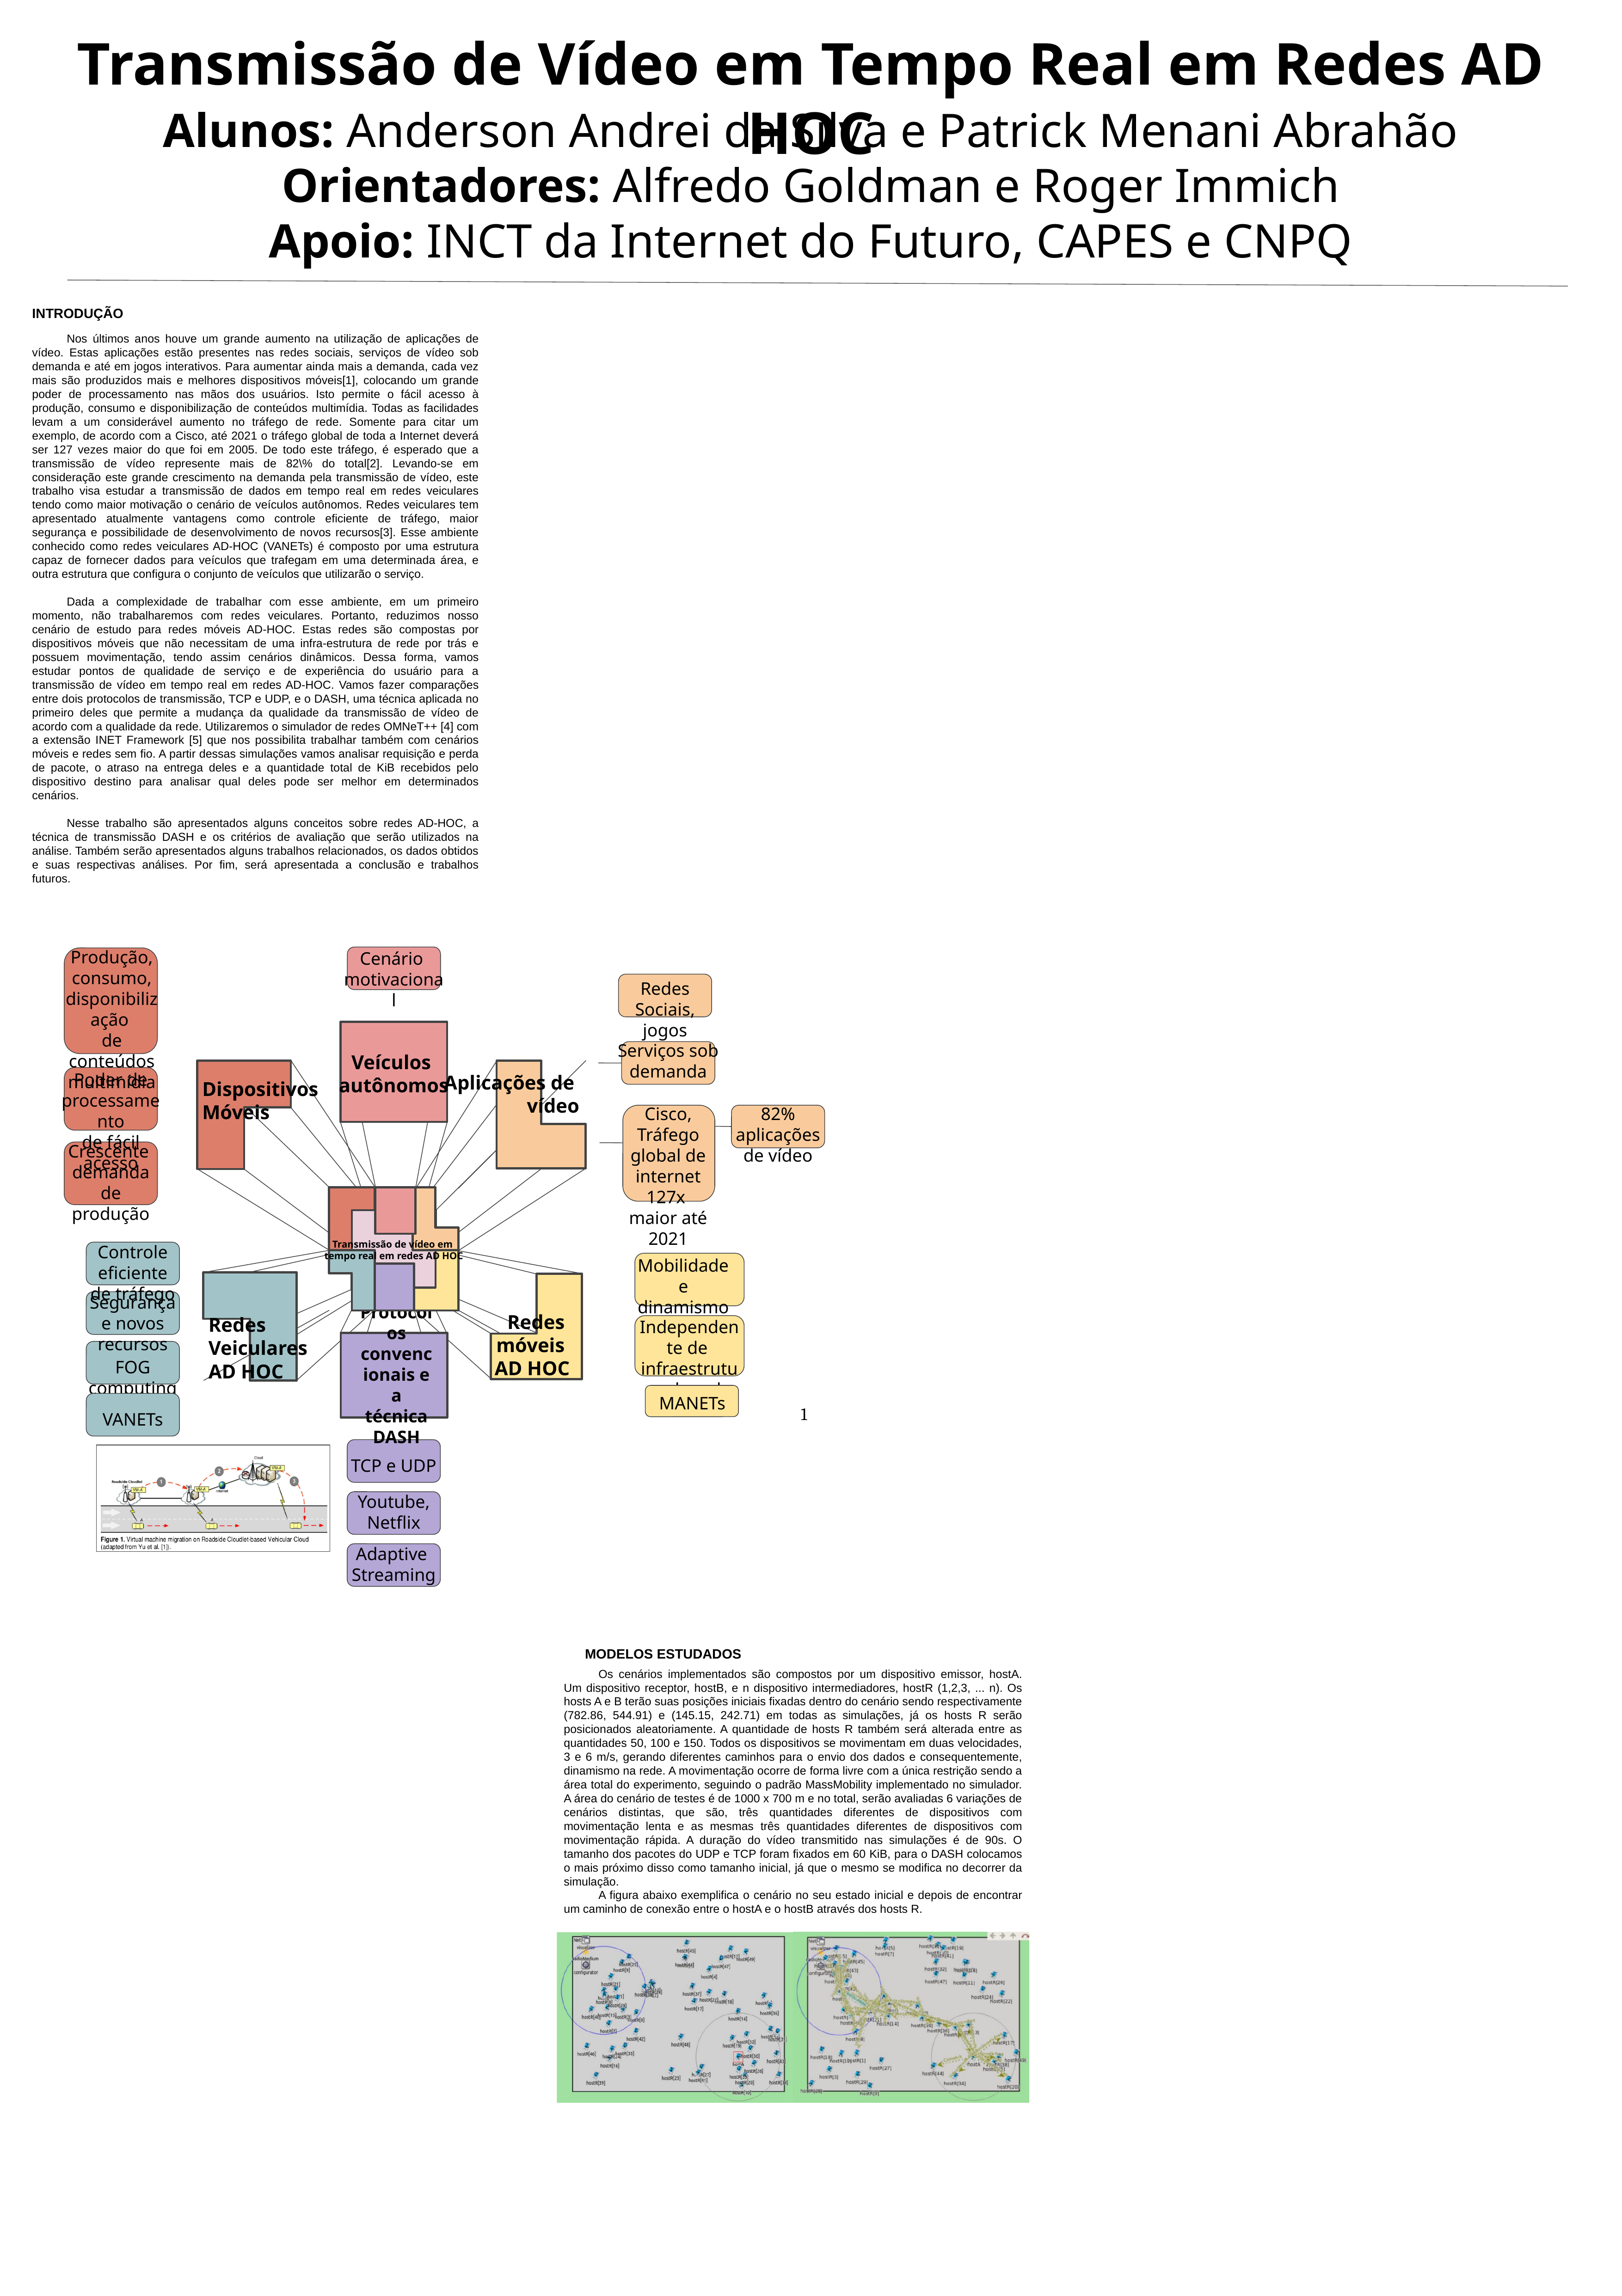

Transmissão de Vídeo em Tempo Real em Redes AD HOC
Alunos: Anderson Andrei da Silva e Patrick Menani Abrahão
Orientadores: Alfredo Goldman e Roger Immich
Apoio: INCT da Internet do Futuro, CAPES e CNPQ
INTRODUÇÃO
Nos últimos anos houve um grande aumento na utilização de aplicações de vídeo. Estas aplicações estão presentes nas redes sociais, serviços de vídeo sob demanda e até em jogos interativos. Para aumentar ainda mais a demanda, cada vez mais são produzidos mais e melhores dispositivos móveis[1], colocando um grande poder de processamento nas mãos dos usuários. Isto permite o fácil acesso à produção, consumo e disponibilização de conteúdos multimídia. Todas as facilidades levam a um considerável aumento no tráfego de rede. Somente para citar um exemplo, de acordo com a Cisco, até 2021 o tráfego global de toda a Internet deverá ser 127 vezes maior do que foi em 2005. De todo este tráfego, é esperado que a transmissão de vídeo represente mais de 82\% do total[2]. Levando-se em consideração este grande crescimento na demanda pela transmissão de vídeo, este trabalho visa estudar a transmissão de dados em tempo real em redes veiculares tendo como maior motivação o cenário de veículos autônomos. Redes veiculares tem apresentado atualmente vantagens como controle eficiente de tráfego, maior segurança e possibilidade de desenvolvimento de novos recursos[3]. Esse ambiente conhecido como redes veiculares AD-HOC (VANETs) é composto por uma estrutura capaz de fornecer dados para veículos que trafegam em uma determinada área, e outra estrutura que configura o conjunto de veículos que utilizarão o serviço.
Dada a complexidade de trabalhar com esse ambiente, em um primeiro momento, não trabalharemos com redes veiculares. Portanto, reduzimos nosso cenário de estudo para redes móveis AD-HOC. Estas redes são compostas por dispositivos móveis que não necessitam de uma infra-estrutura de rede por trás e possuem movimentação, tendo assim cenários dinâmicos. Dessa forma, vamos estudar pontos de qualidade de serviço e de experiência do usuário para a transmissão de vídeo em tempo real em redes AD-HOC. Vamos fazer comparações entre dois protocolos de transmissão, TCP e UDP, e o DASH, uma técnica aplicada no primeiro deles que permite a mudança da qualidade da transmissão de vídeo de acordo com a qualidade da rede. Utilizaremos o simulador de redes OMNeT++ [4] com a extensão INET Framework [5] que nos possibilita trabalhar também com cenários móveis e redes sem fio. A partir dessas simulações vamos analisar requisição e perda de pacote, o atraso na entrega deles e a quantidade total de KiB recebidos pelo dispositivo destino para analisar qual deles pode ser melhor em determinados cenários.
Nesse trabalho são apresentados alguns conceitos sobre redes AD-HOC, a técnica de transmissão DASH e os critérios de avaliação que serão utilizados na análise. Também serão apresentados alguns trabalhos relacionados, os dados obtidos e suas respectivas análises. Por fim, será apresentada a conclusão e trabalhos futuros.
Produção,
consumo,
disponibilização
de conteúdos multimídia
Cenário
motivacional
Redes Sociais,
jogos
Serviços sob
demanda
Veículos
autônomos
Poder de processamento
de fácil acesso
Aplicações de
vídeo
Dispositivos
Móveis
Cisco,
Tráfego global de internet 127x
maior até 2021
82% aplicações de vídeo
Crescente
demanda de produção
Transmissão de vídeo em
tempo real em redes AD HOC
Controle eficiente
de tráfego
Mobilidade e
dinamismo
Independente de
infraestrutura de rede
Segurança
e novos recursos
Redes
móveis
AD HOC
Redes
Veiculares
AD HOC
Protocolos convencionais e a técnica DASH
FOG computing
MANETs
VANETs
TCP e UDP
Youtube,
Netflix
Adaptive
Streaming
MODELOS ESTUDADOS
Os cenários implementados são compostos por um dispositivo emissor, hostA. Um dispositivo receptor, hostB, e n dispositivo intermediadores, hostR (1,2,3, ... n). Os hosts A e B terão suas posições iniciais fixadas dentro do cenário sendo respectivamente (782.86, 544.91) e (145.15, 242.71) em todas as simulações, já os hosts R serão posicionados aleatoriamente. A quantidade de hosts R também será alterada entre as quantidades 50, 100 e 150. Todos os dispositivos se movimentam em duas velocidades, 3 e 6 m/s, gerando diferentes caminhos para o envio dos dados e consequentemente, dinamismo na rede. A movimentação ocorre de forma livre com a única restrição sendo a área total do experimento, seguindo o padrão MassMobility implementado no simulador. A área do cenário de testes é de 1000 x 700 m e no total, serão avaliadas 6 variações de cenários distintas, que são, três quantidades diferentes de dispositivos com movimentação lenta e as mesmas três quantidades diferentes de dispositivos com movimentação rápida. A duração do vídeo transmitido nas simulações é de 90s. O tamanho dos pacotes do UDP e TCP foram fixados em 60 KiB, para o DASH colocamos o mais próximo disso como tamanho inicial, já que o mesmo se modifica no decorrer da simulação.
	A figura abaixo exemplifica o cenário no seu estado inicial e depois de encontrar um caminho de conexão entre o hostA e o hostB através dos hosts R.